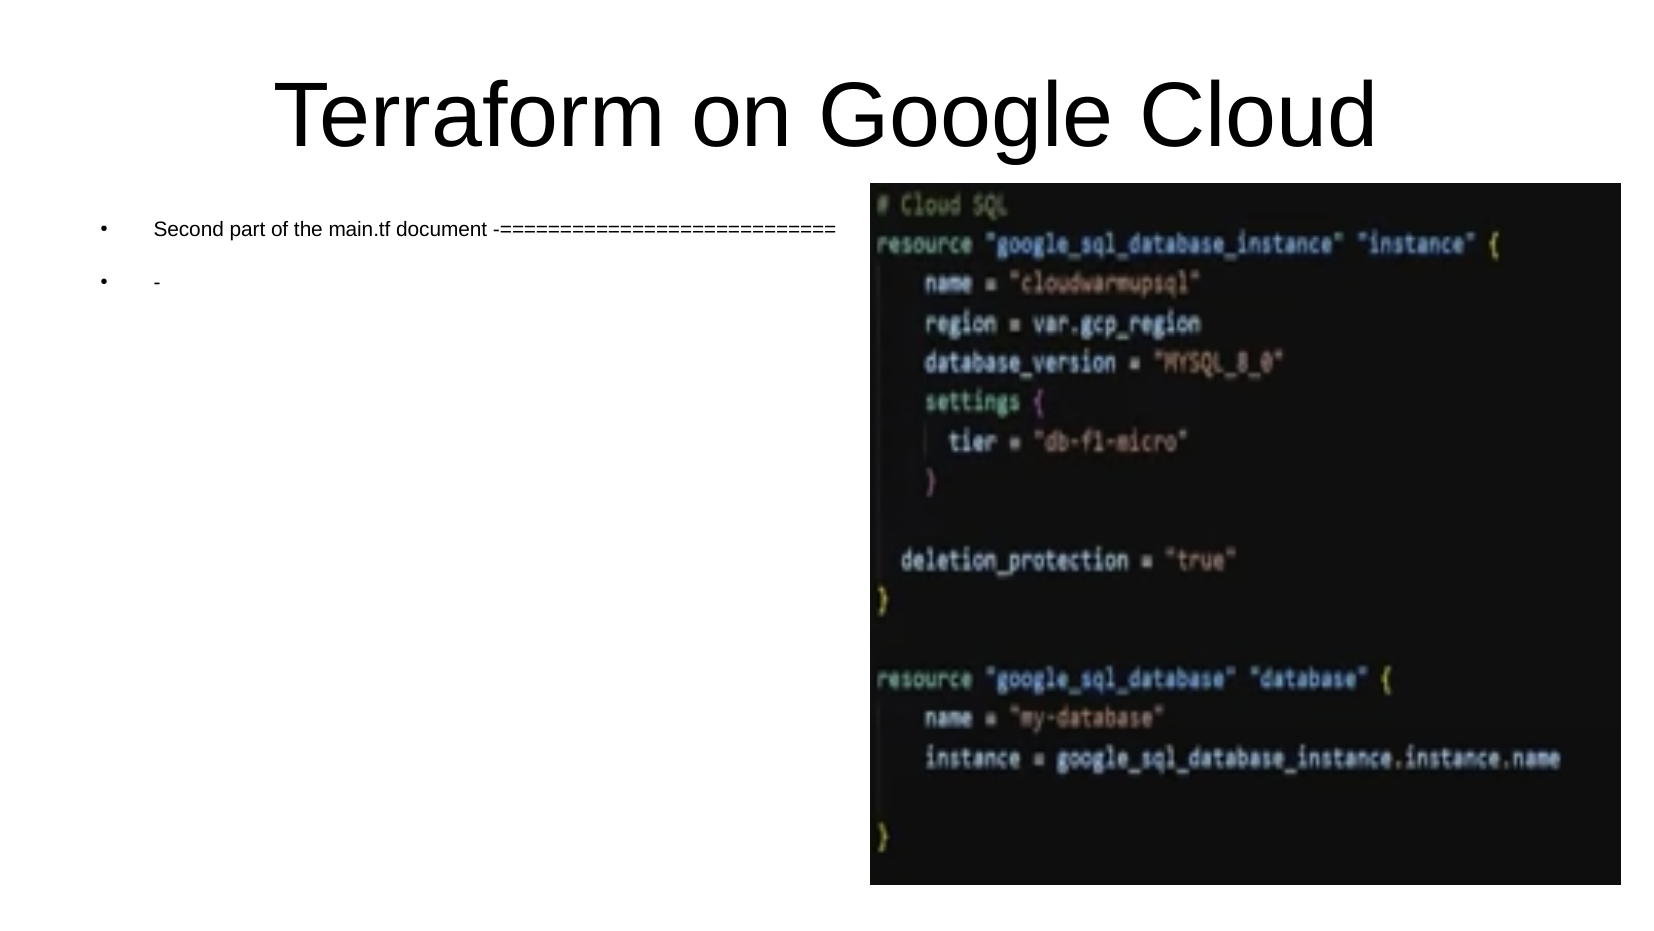

# Terraform on Google Cloud
Second part of the main.tf document -============================
-